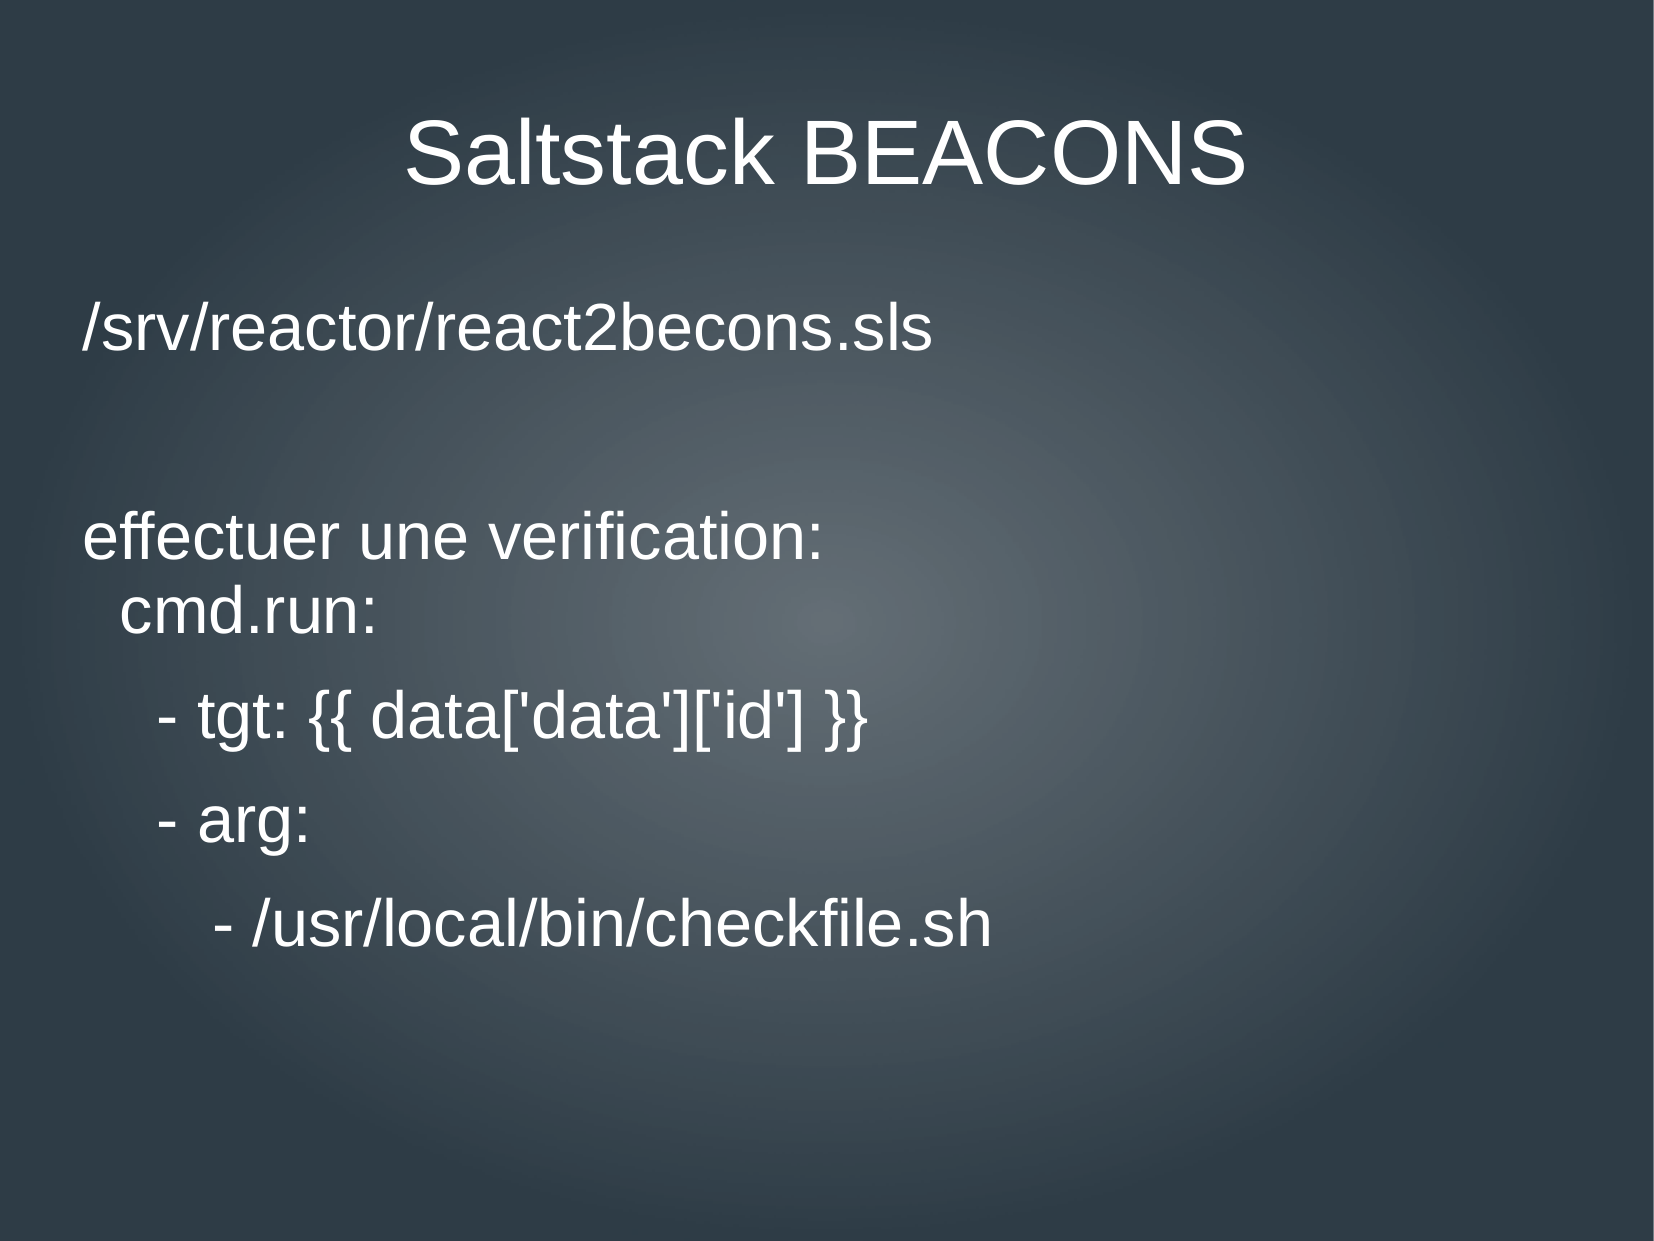

# Saltstack BEACONS
/srv/reactor/react2becons.sls
effectuer une verification:
 cmd.run:
 - tgt: {{ data['data']['id'] }}
 - arg:
 - /usr/local/bin/checkfile.sh